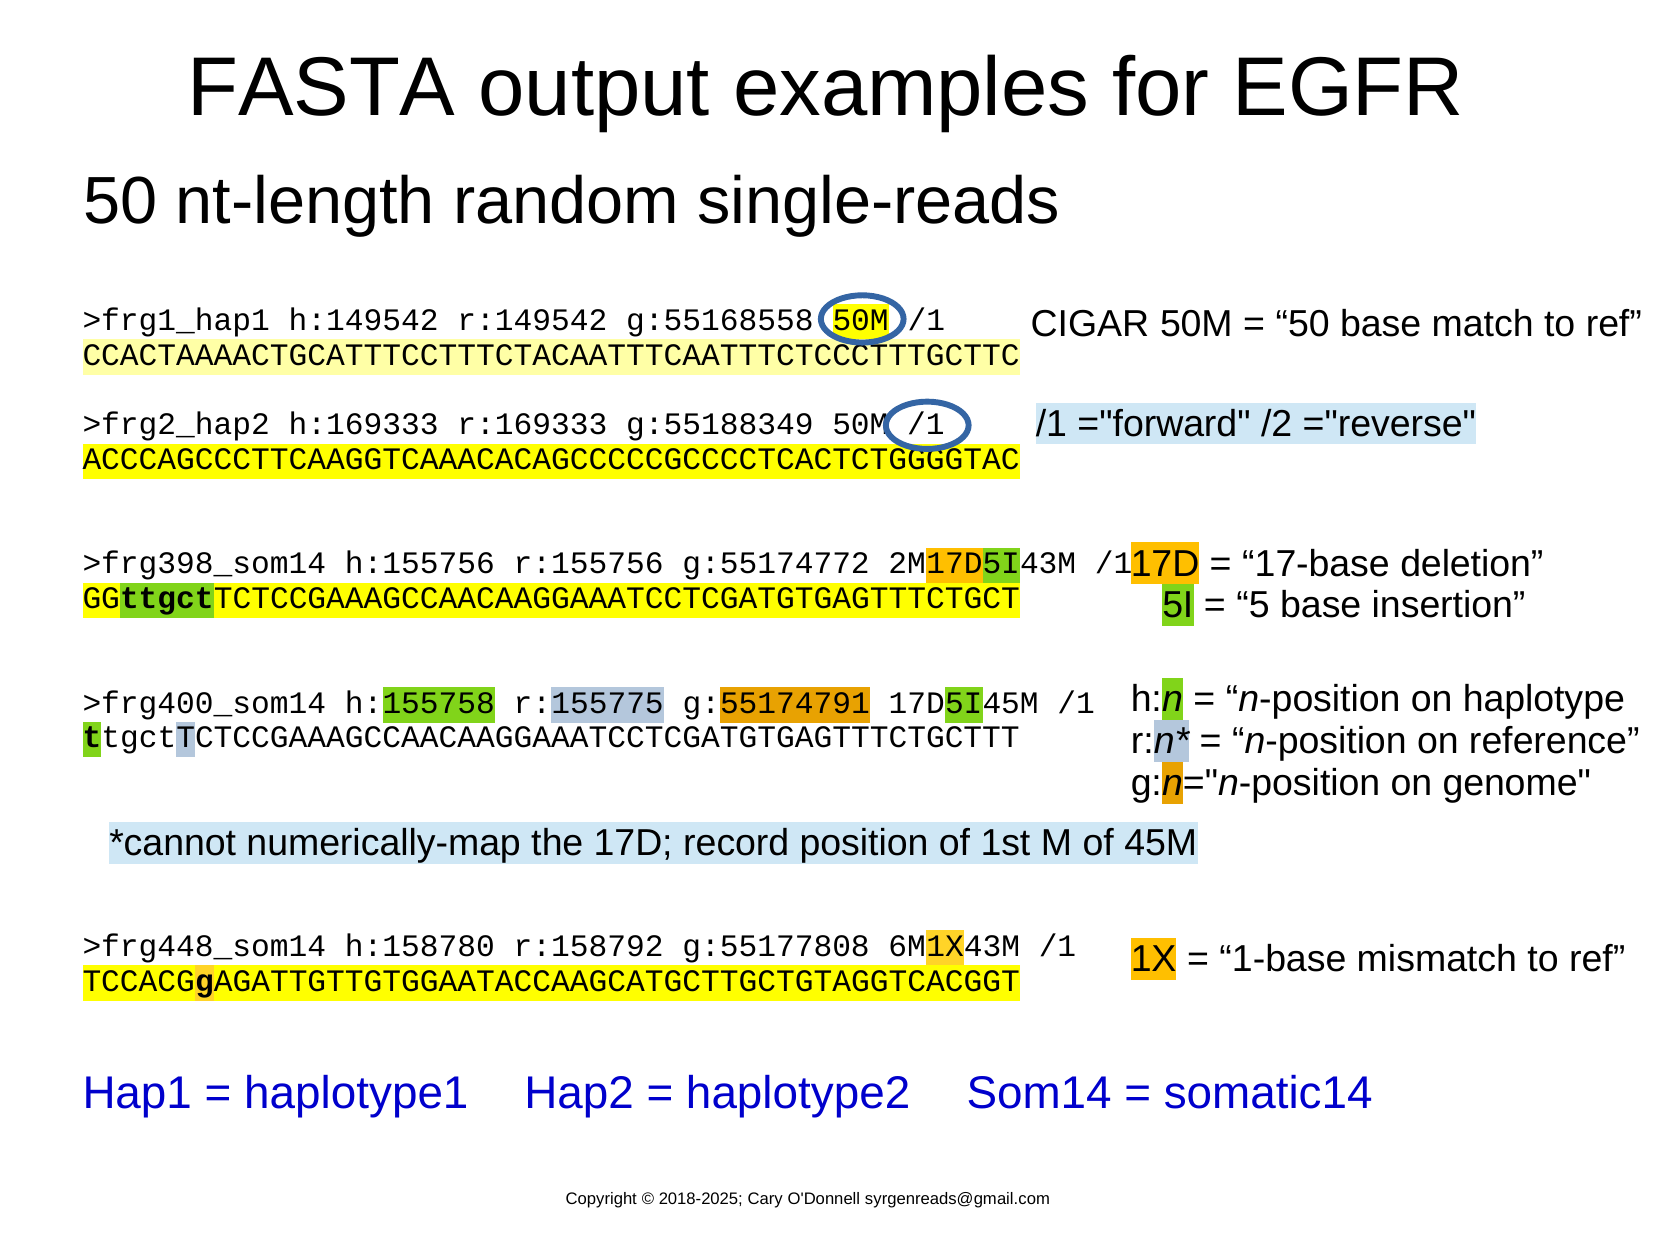

# FASTA output examples for EGFR
50 nt-length random single-reads
>frg1_hap1 h:149542 r:149542 g:55168558 50M /1
CCACTAAAACTGCATTTCCTTTCTACAATTTCAATTTCTCCCTTTGCTTC
>frg2_hap2 h:169333 r:169333 g:55188349 50M /1
ACCCAGCCCTTCAAGGTCAAACACAGCCCCCGCCCCTCACTCTGGGGTAC
>frg398_som14 h:155756 r:155756 g:55174772 2M17D5I43M /1
GGttgctTCTCCGAAAGCCAACAAGGAAATCCTCGATGTGAGTTTCTGCT
>frg400_som14 h:155758 r:155775 g:55174791 17D5I45M /1
ttgctTCTCCGAAAGCCAACAAGGAAATCCTCGATGTGAGTTTCTGCTTT
>frg448_som14 h:158780 r:158792 g:55177808 6M1X43M /1
TCCACGgAGATTGTTGTGGAATACCAAGCATGCTTGCTGTAGGTCACGGT
Hap1 = haplotype1	Hap2 = haplotype2	Som14 = somatic14
CIGAR 50M = “50 base match to ref”
/1 ="forward" /2 ="reverse"
17D = “17-base deletion”
 5I = “5 base insertion”
h:n = “n-position on haplotype
r:n* = “n-position on reference”
g:n="n-position on genome"
*cannot numerically-map the 17D; record position of 1st M of 45M
1X = “1-base mismatch to ref”